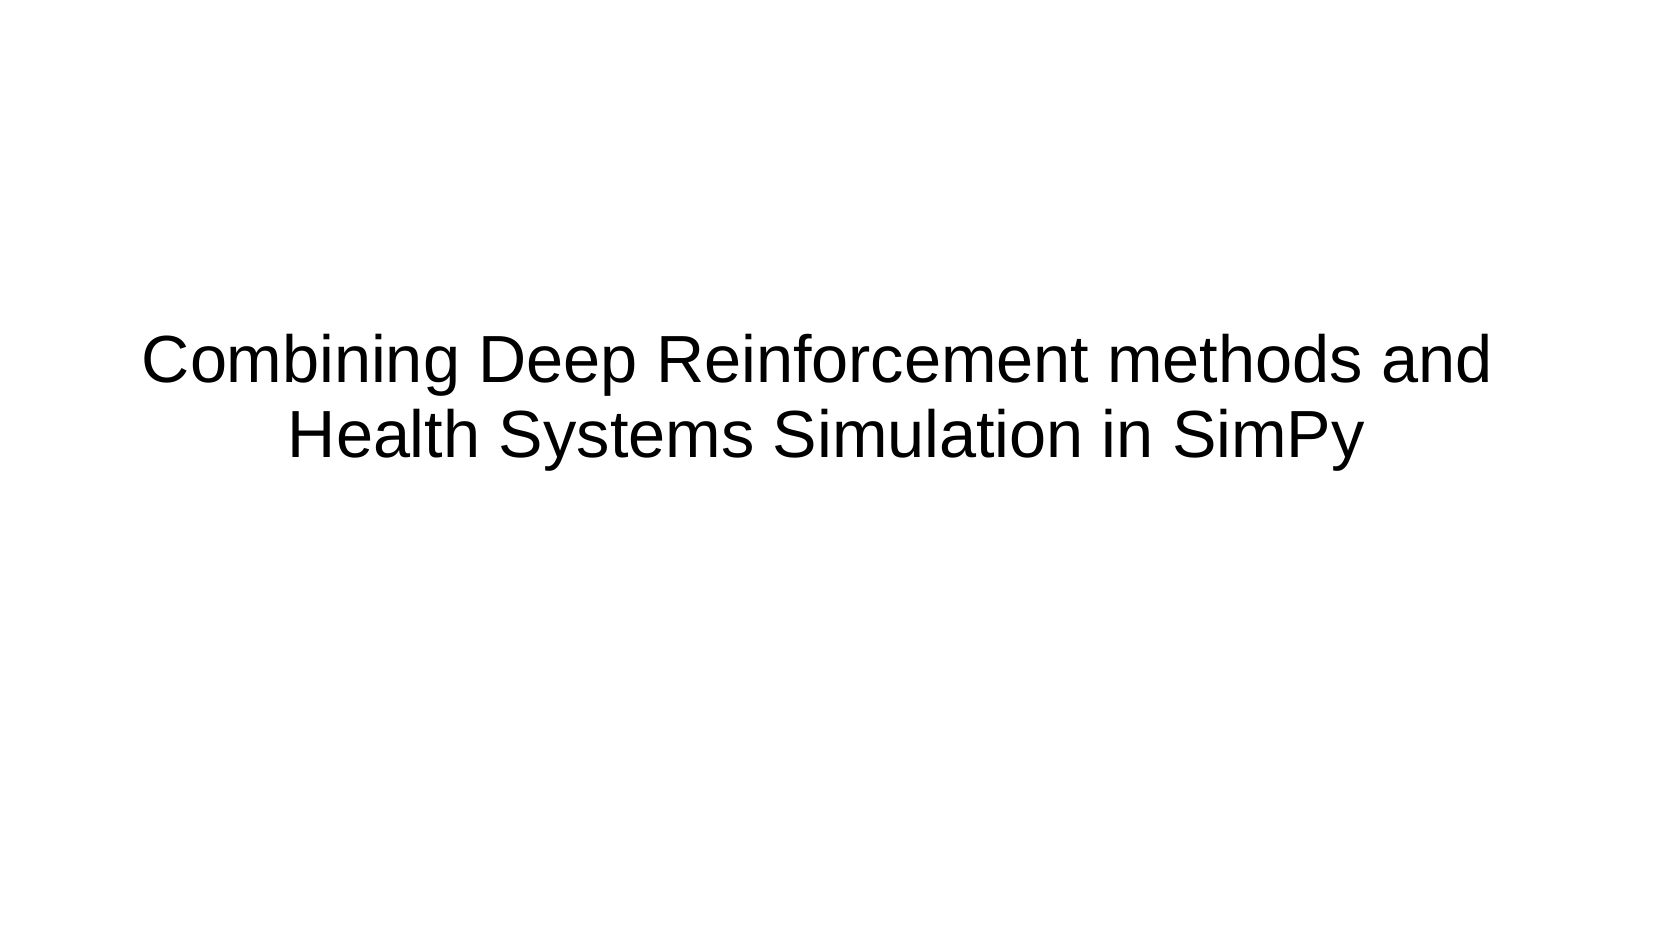

# Combining Deep Reinforcement methods and Health Systems Simulation in SimPy